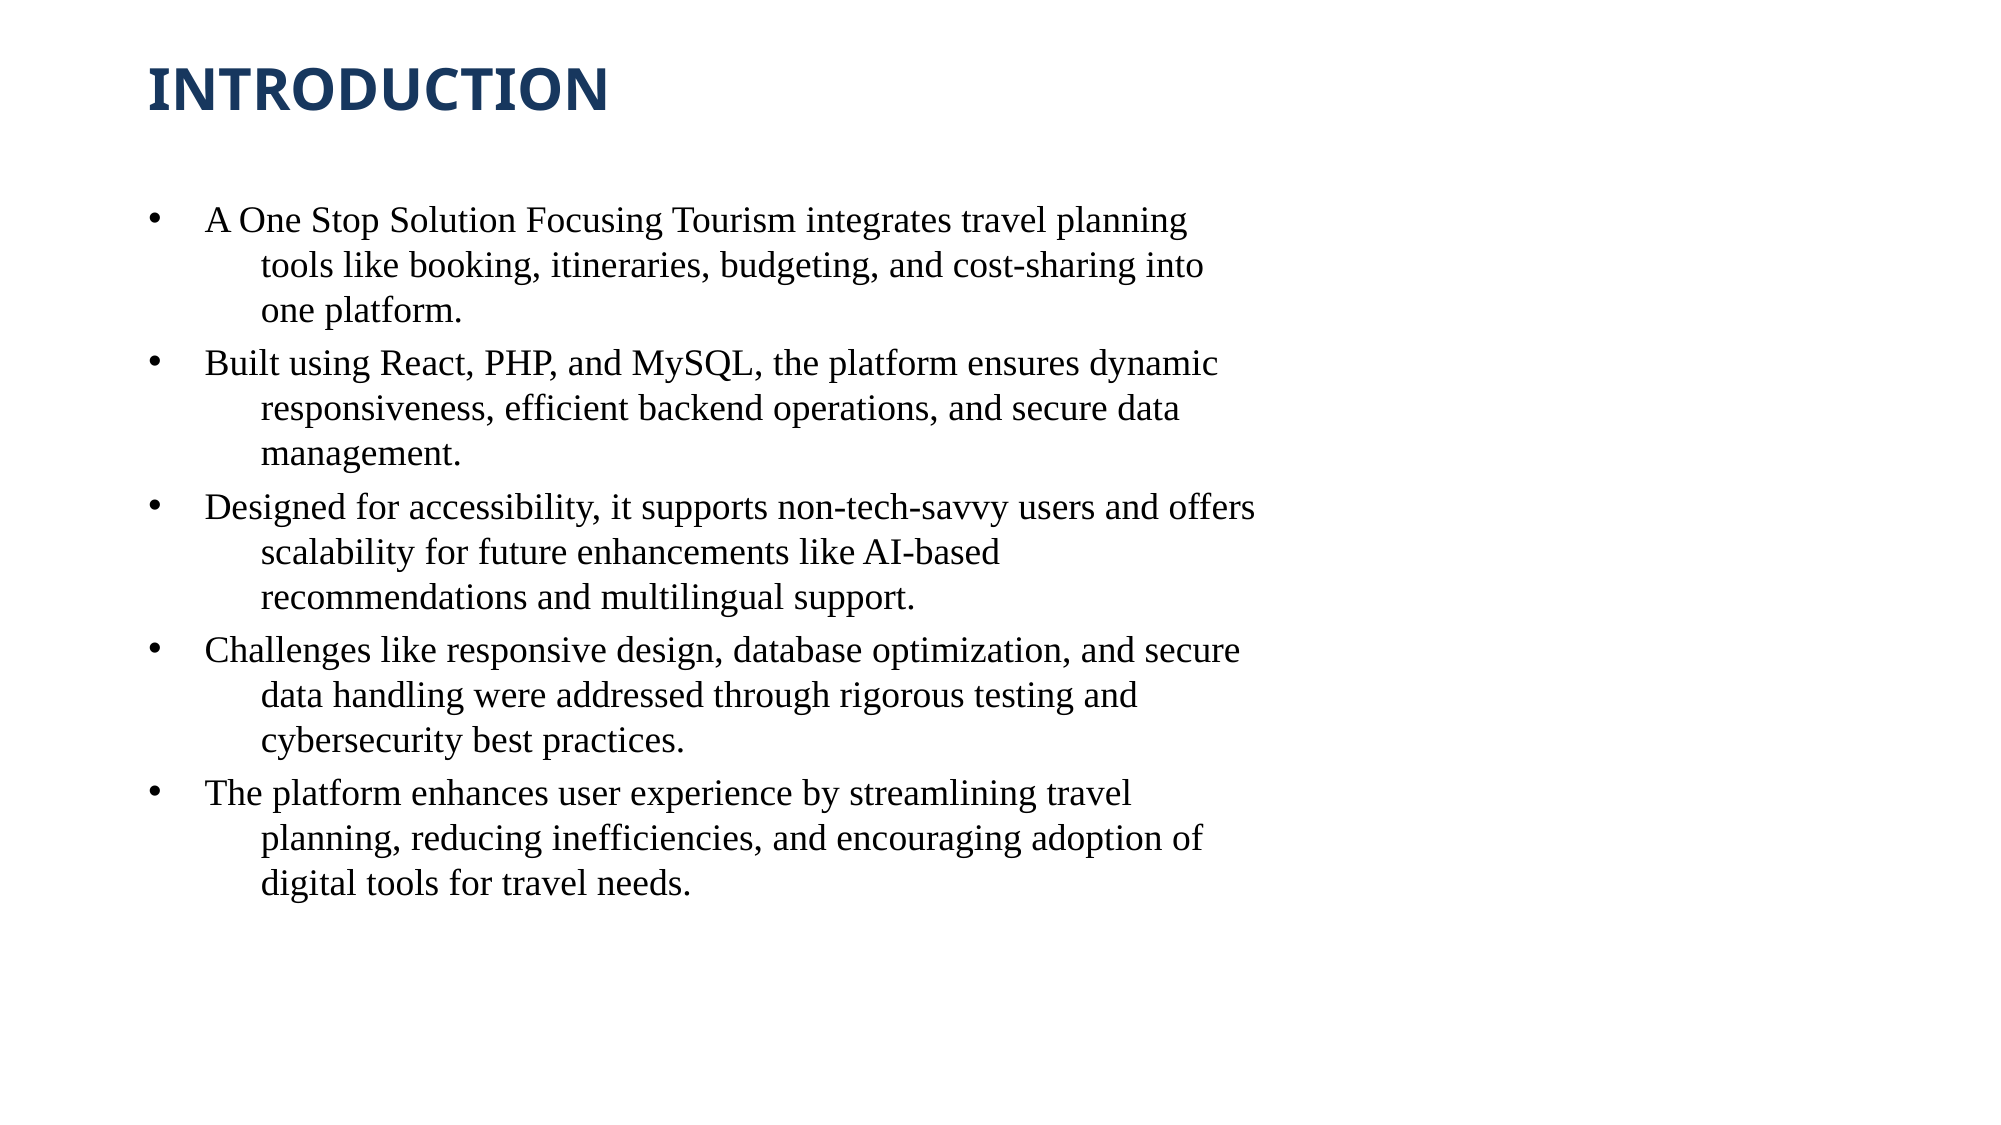

# INTRODUCTION
A One Stop Solution Focusing Tourism integrates travel planning tools like booking, itineraries, budgeting, and cost-sharing into one platform.
Built using React, PHP, and MySQL, the platform ensures dynamic responsiveness, efficient backend operations, and secure data management.
Designed for accessibility, it supports non-tech-savvy users and offers scalability for future enhancements like AI-based recommendations and multilingual support.
Challenges like responsive design, database optimization, and secure data handling were addressed through rigorous testing and cybersecurity best practices.
The platform enhances user experience by streamlining travel planning, reducing inefficiencies, and encouraging adoption of digital tools for travel needs.